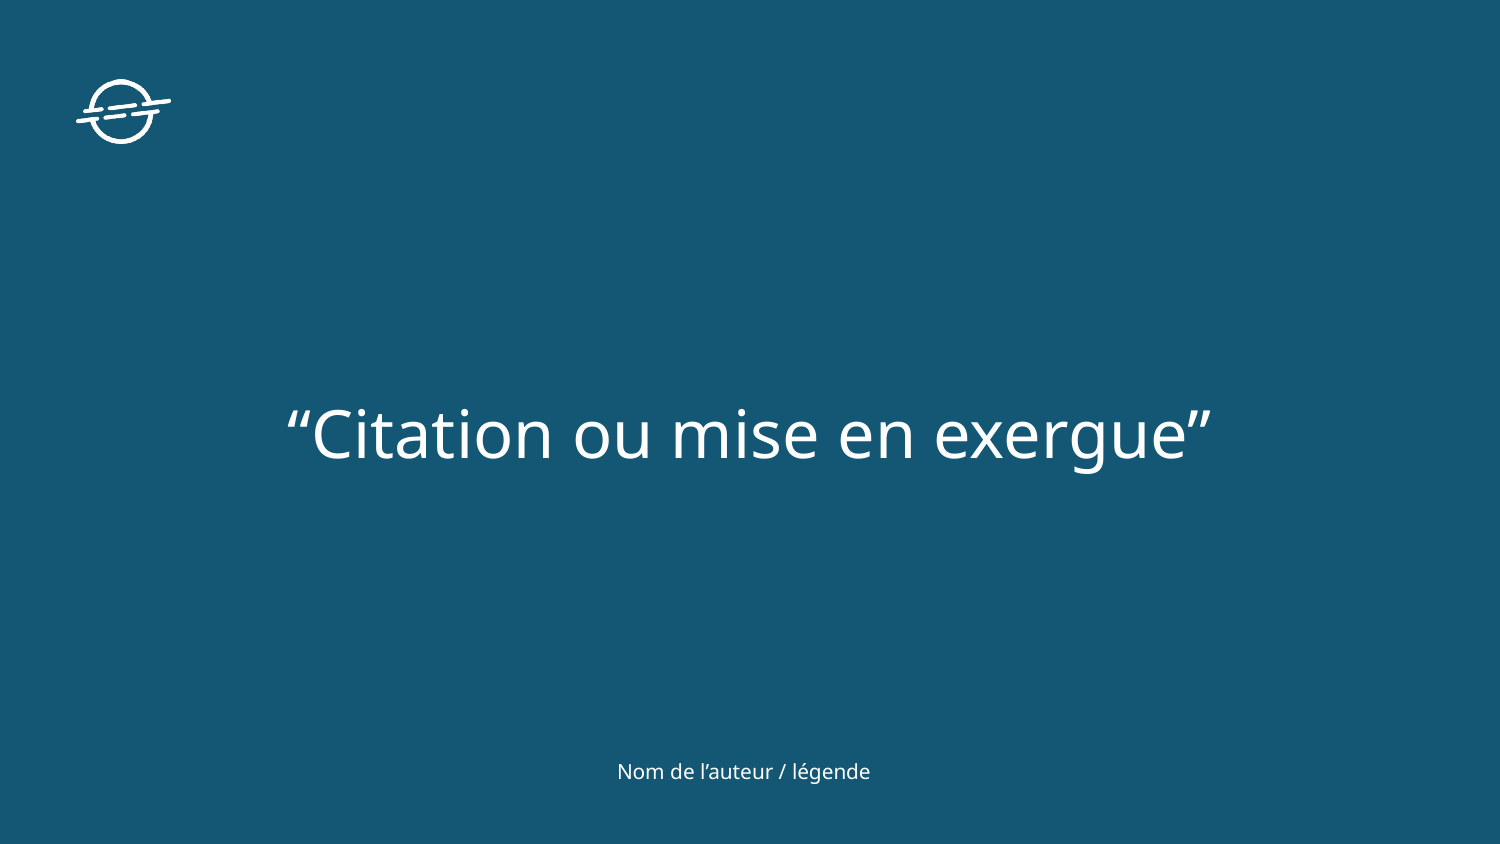

# “Citation ou mise en exergue”
Nom de l’auteur / légende